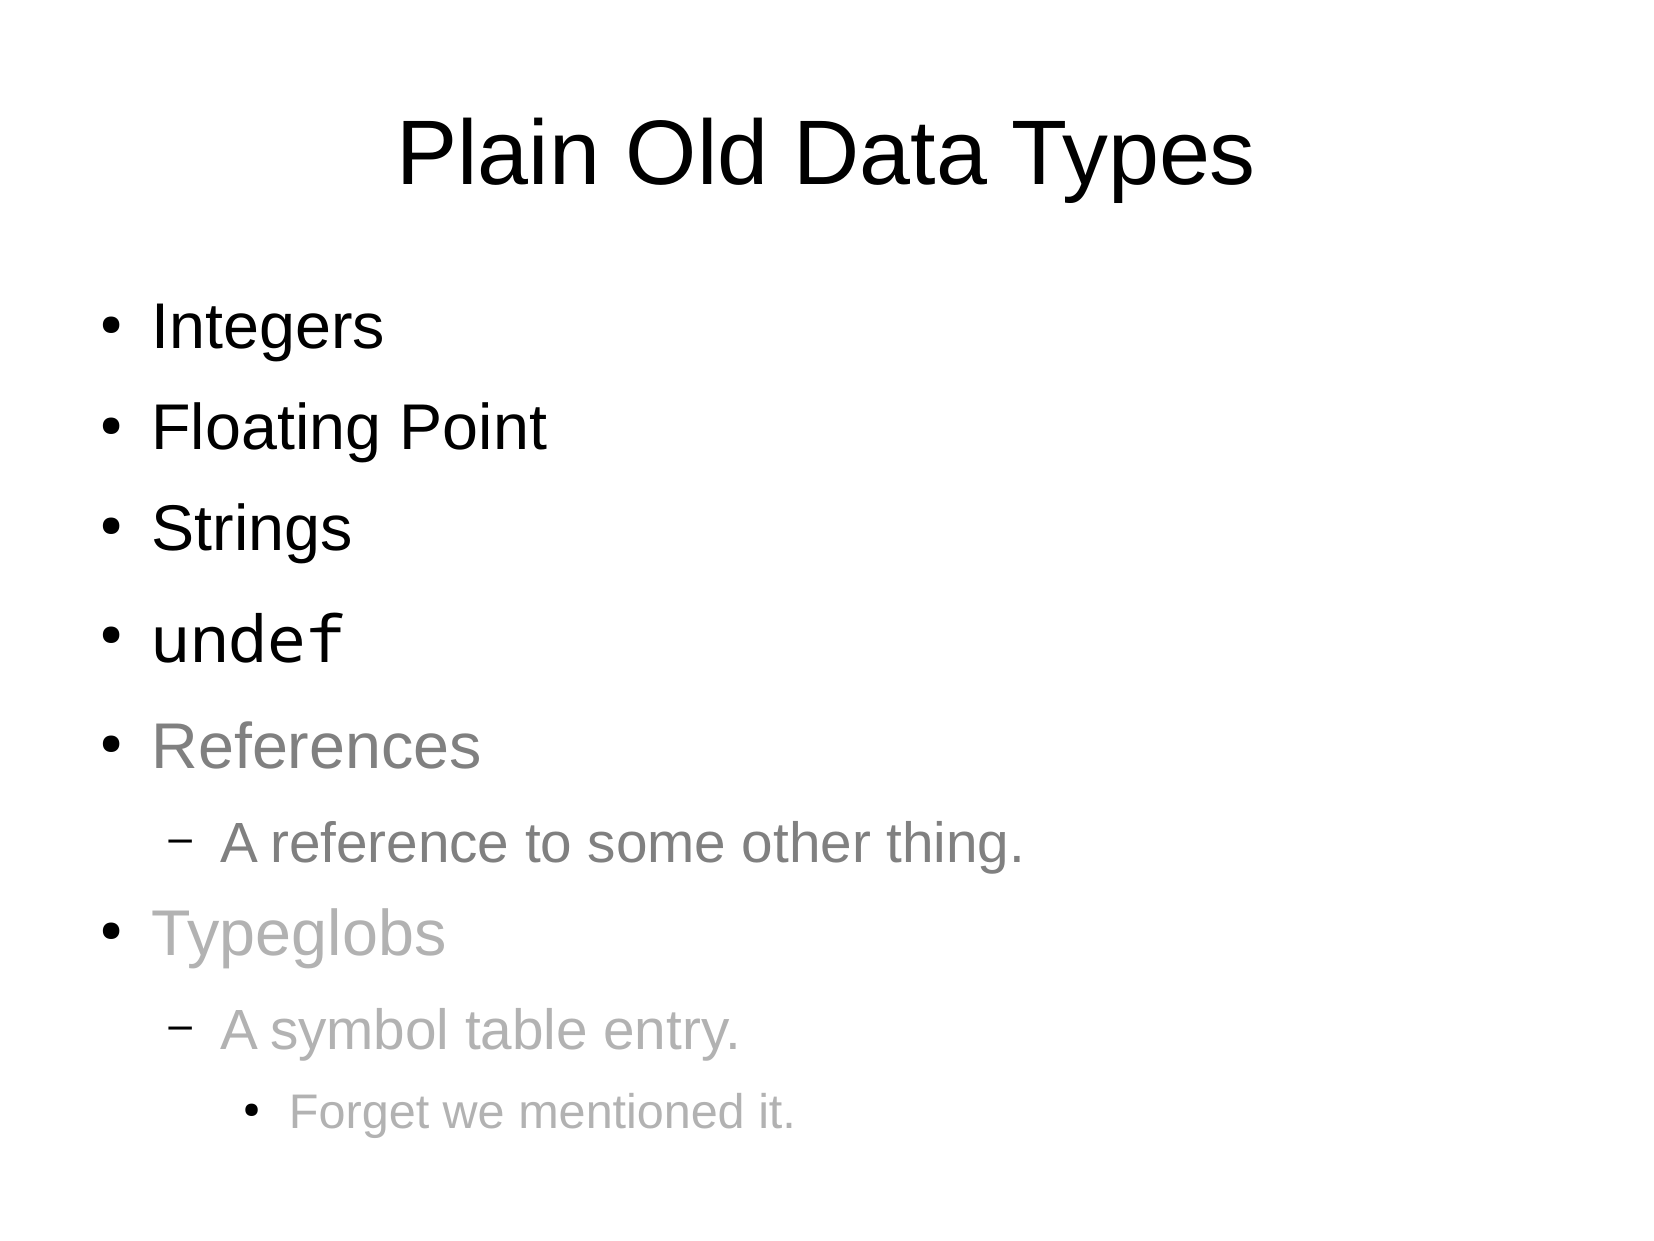

# Plain Old Data Types
Integers
Floating Point
Strings
undef
References
A reference to some other thing.
Typeglobs
A symbol table entry.
Forget we mentioned it.